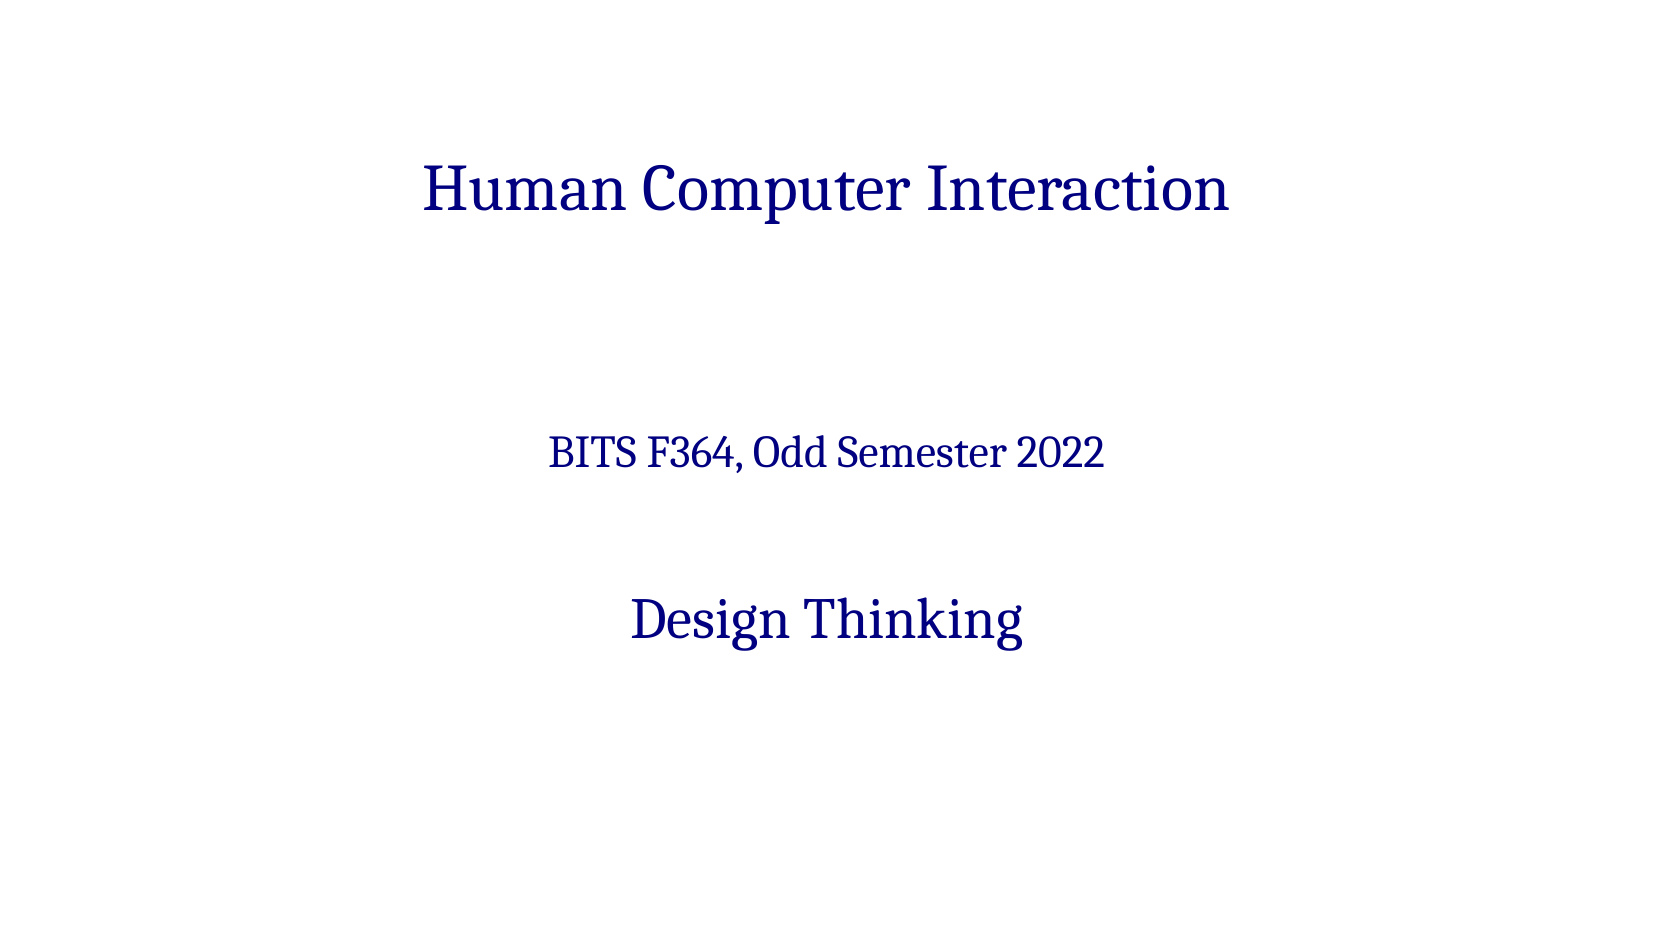

# Human Computer Interaction
BITS F364, Odd Semester 2022
Design Thinking